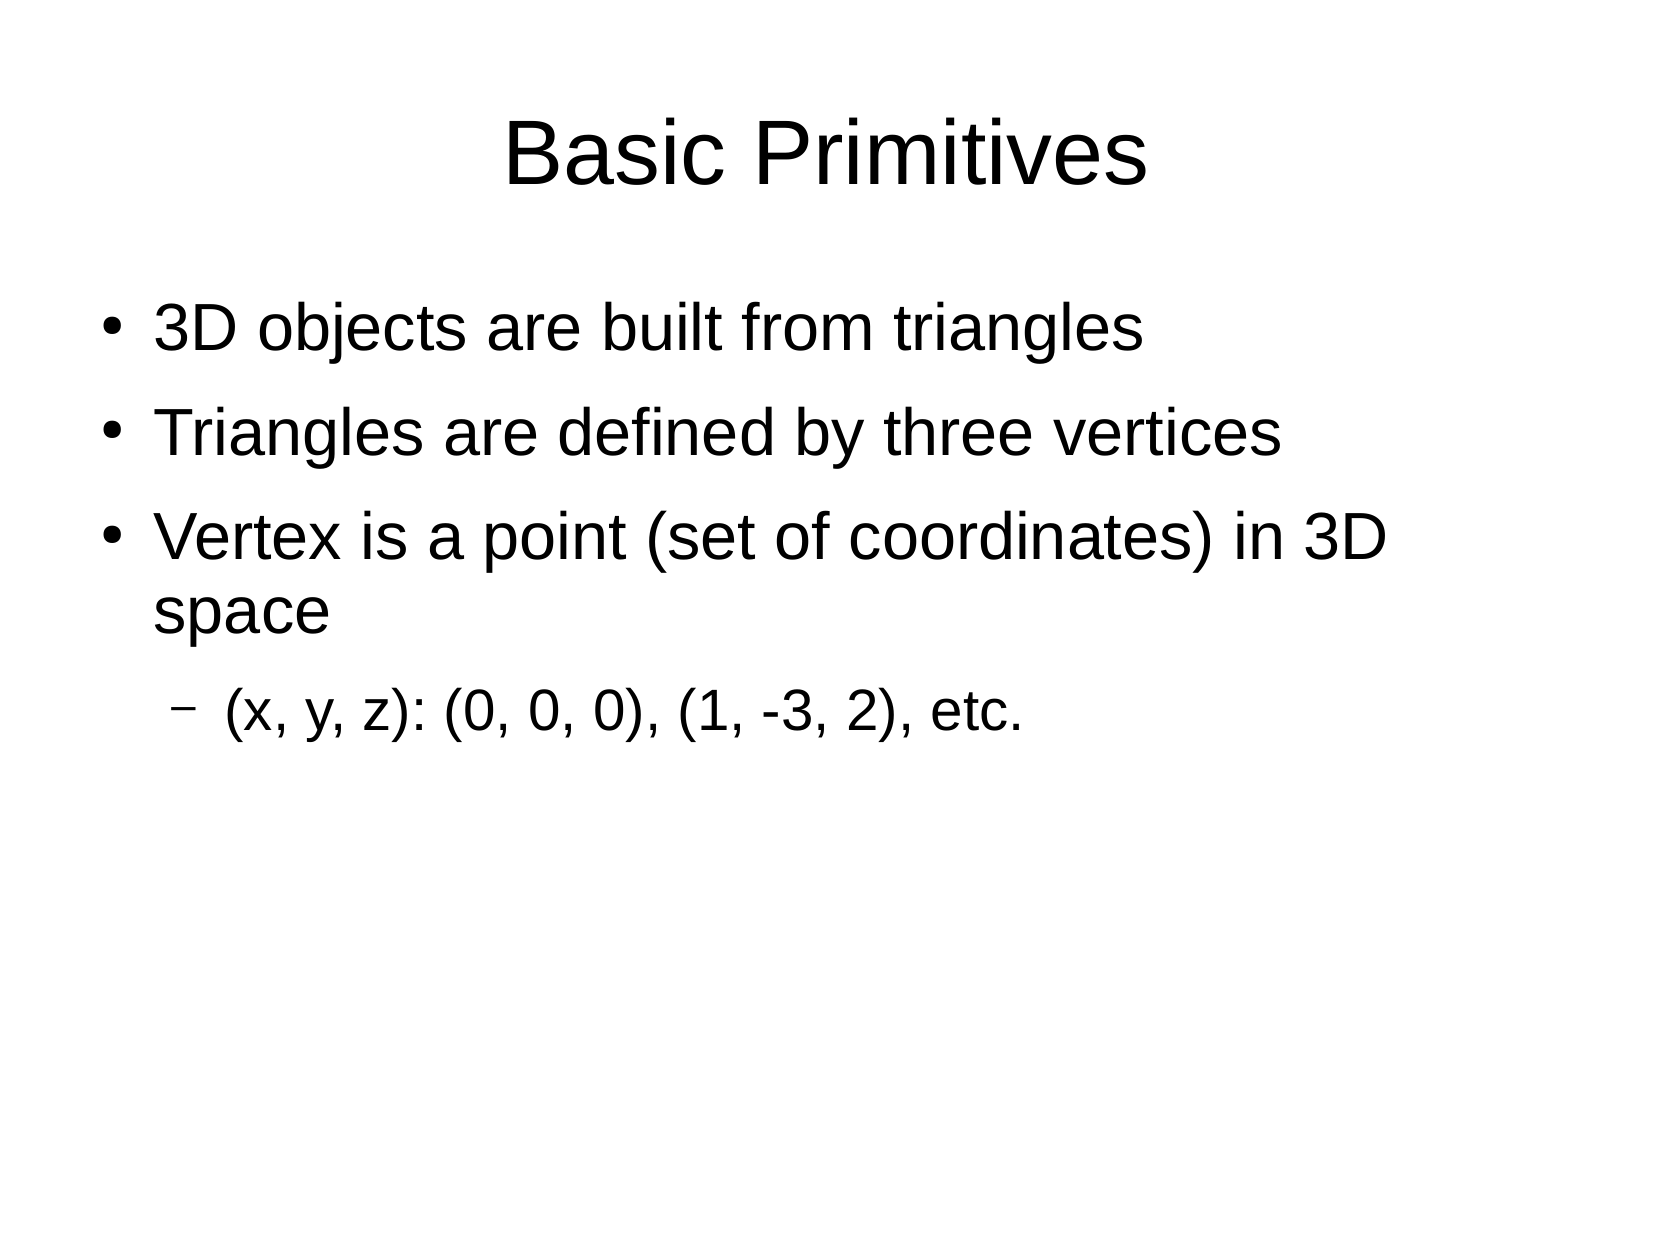

# Basic Primitives
3D objects are built from triangles
Triangles are defined by three vertices
Vertex is a point (set of coordinates) in 3D space
(x, y, z): (0, 0, 0), (1, -3, 2), etc.